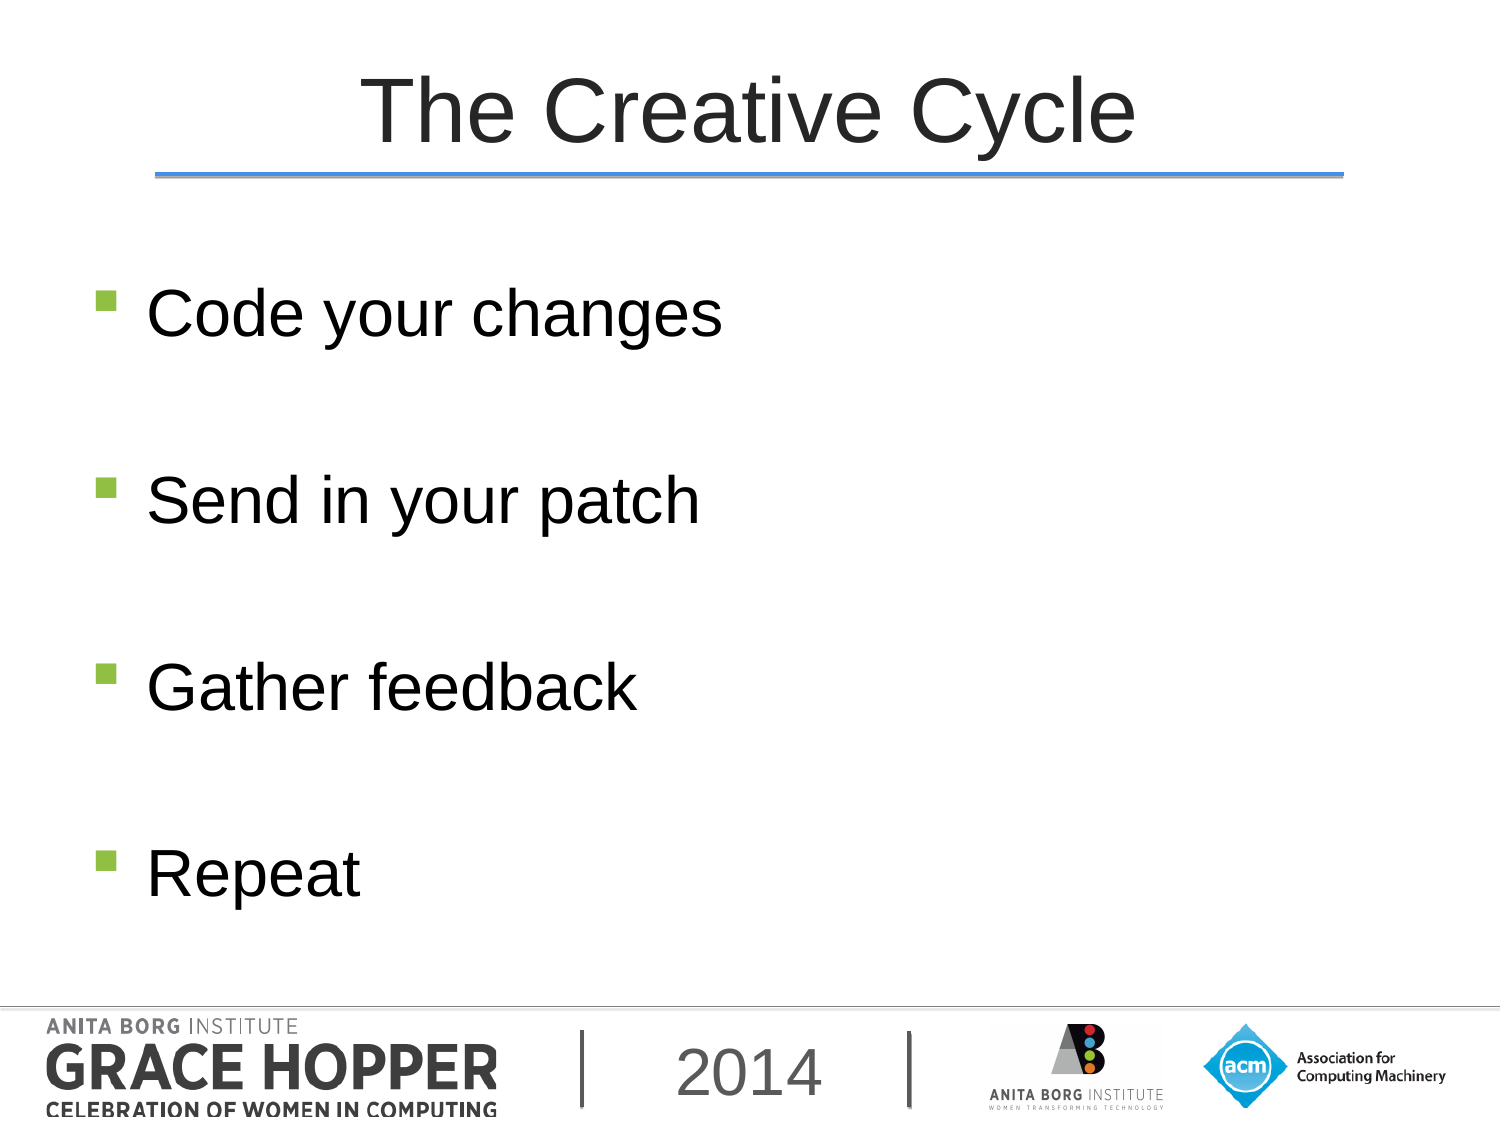

# The Creative Cycle
Code your changes
Send in your patch
Gather feedback
Repeat